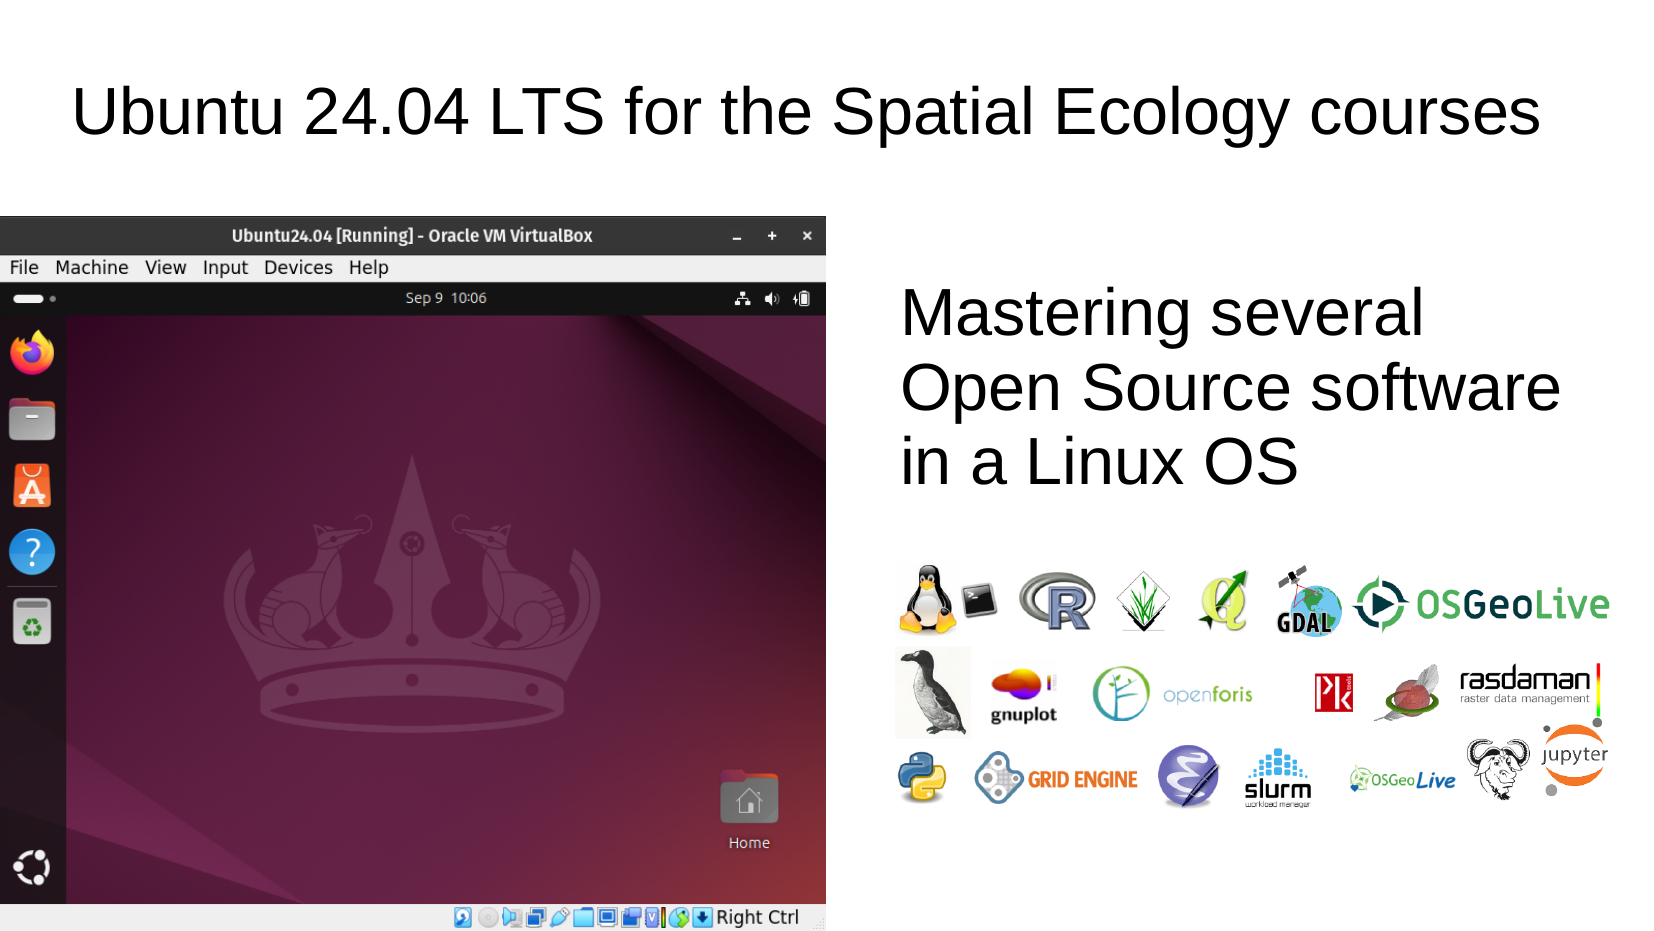

Ubuntu 24.04 LTS for the Spatial Ecology courses
Mastering several
Open Source software
in a Linux OS